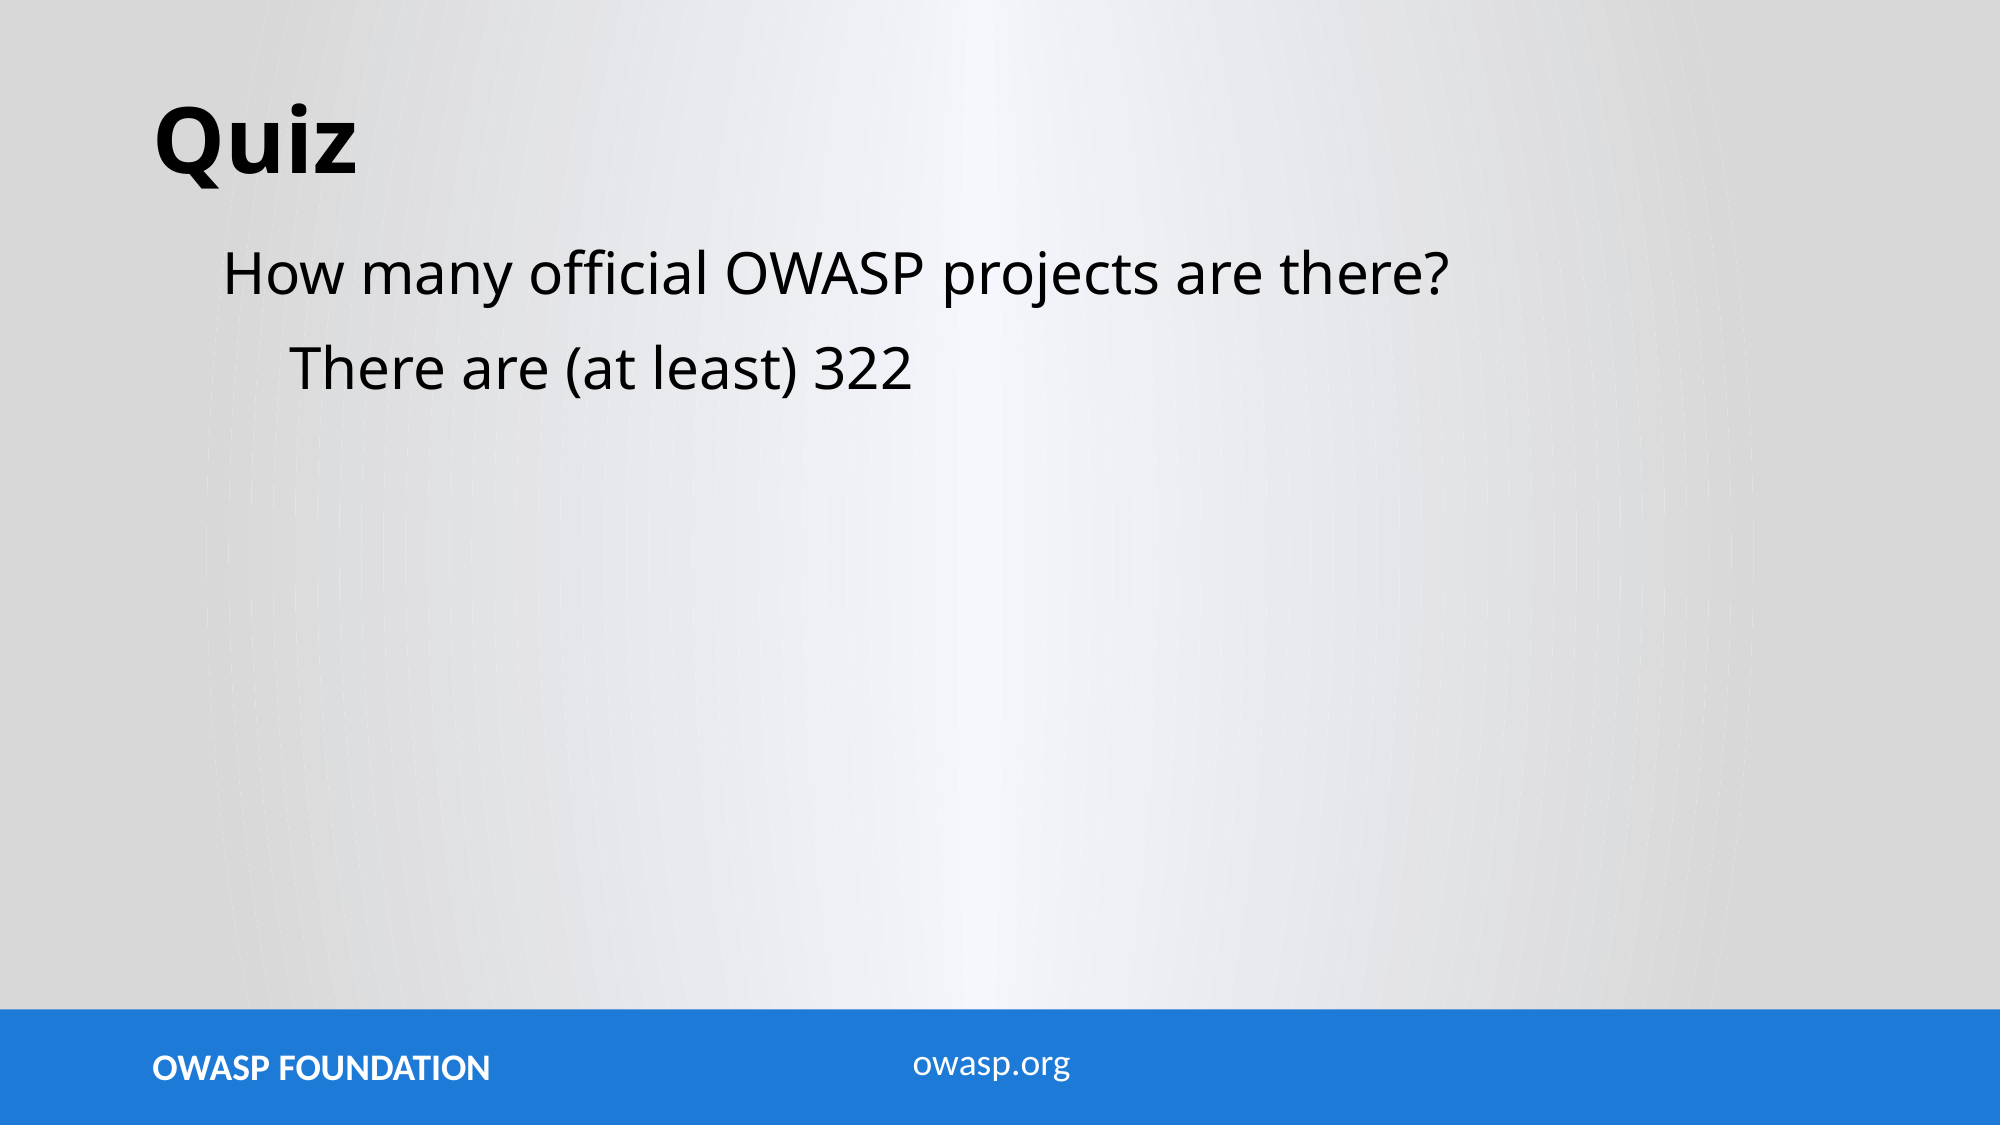

# Quiz
How many official OWASP projects are there?
There are (at least) 322